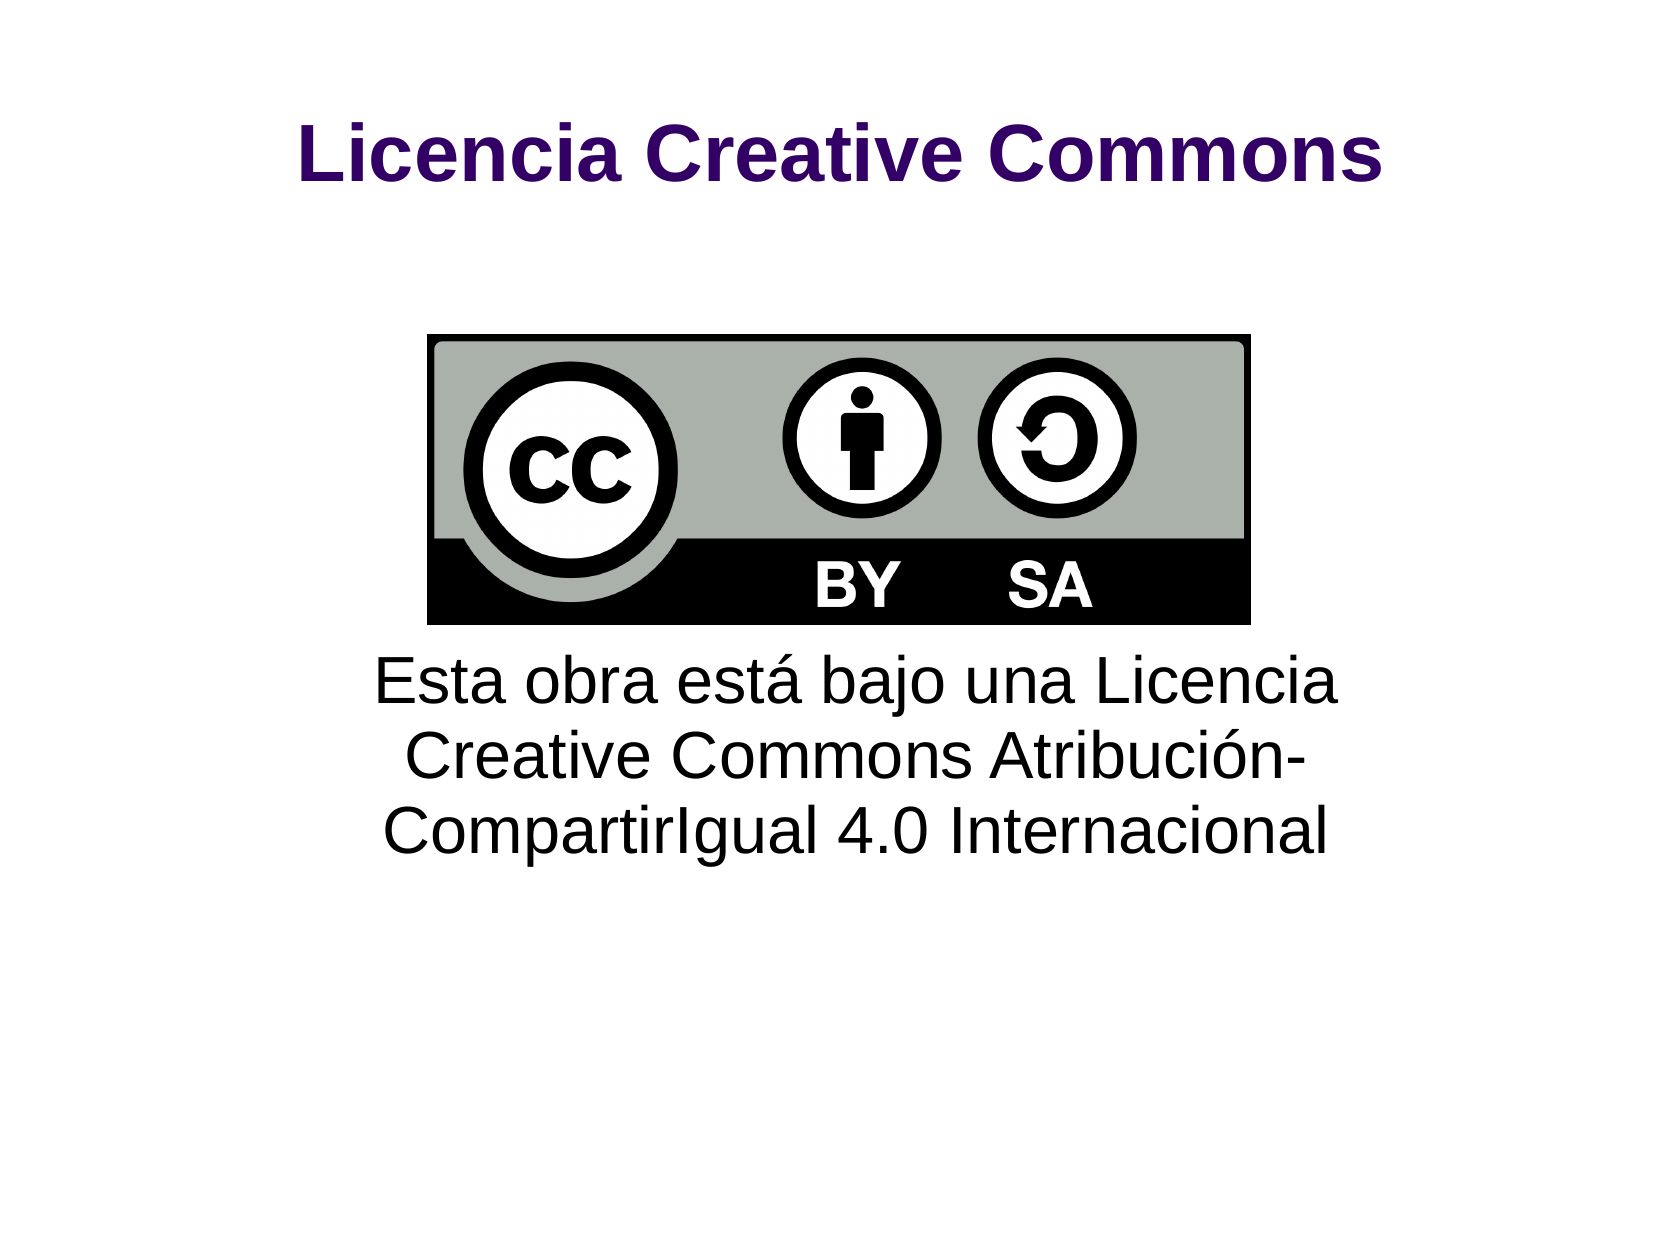

# Licencia Creative Commons
Esta obra está bajo una Licencia Creative Commons Atribución-CompartirIgual 4.0 Internacional